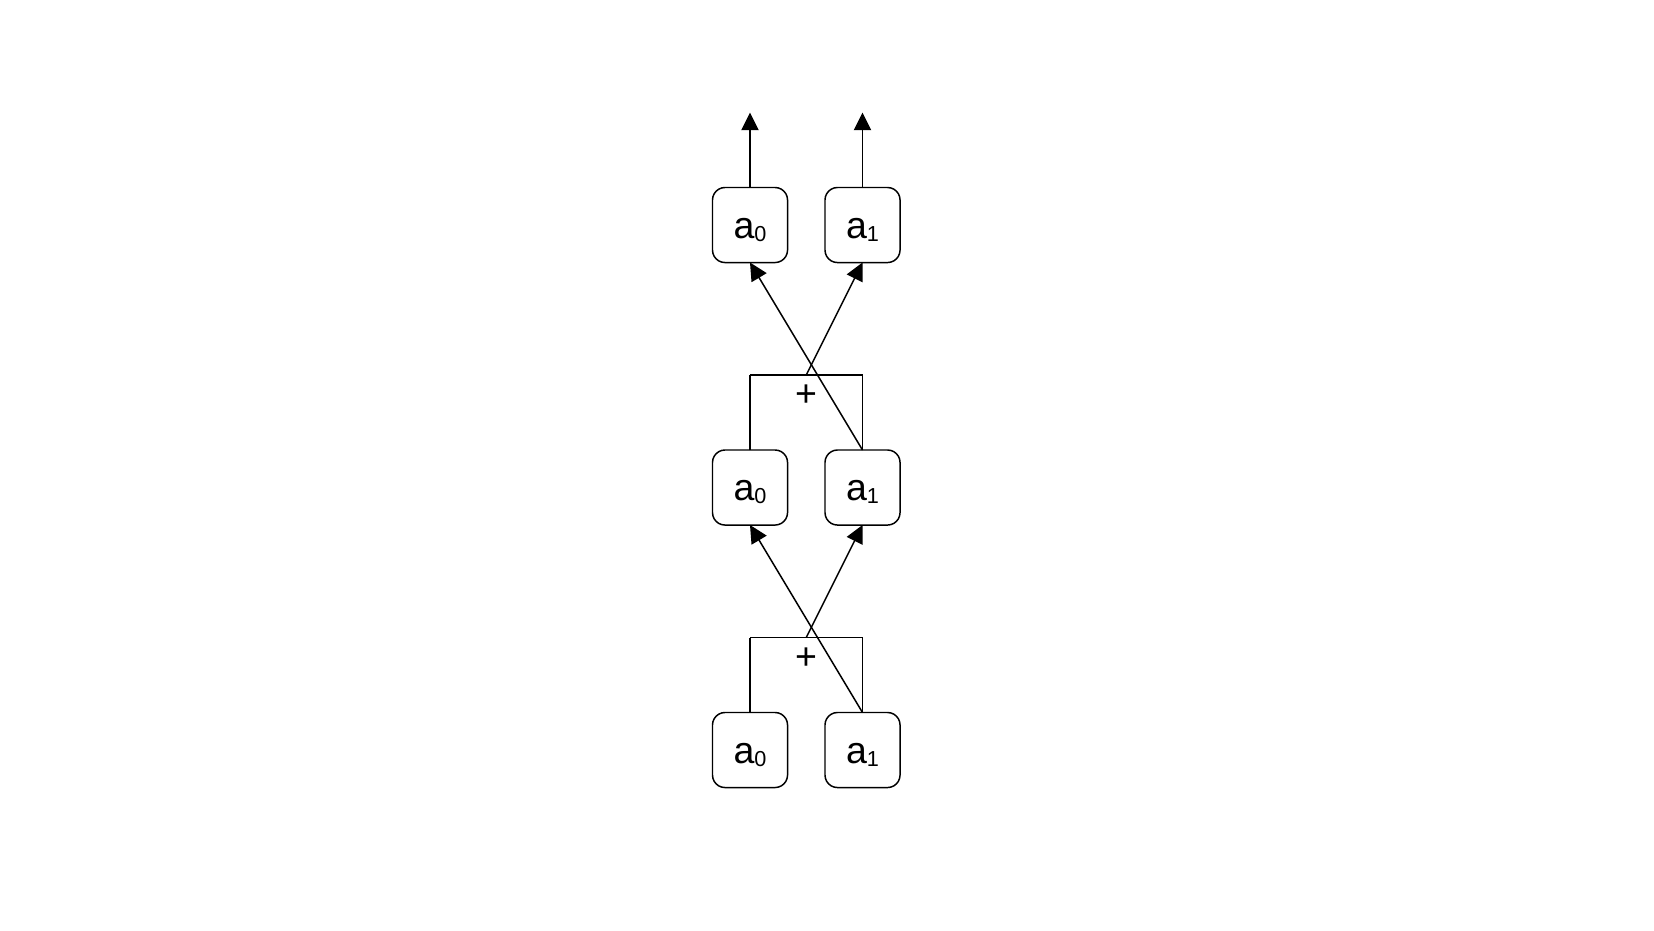

a0
a1
+
a0
a1
+
a0
a1